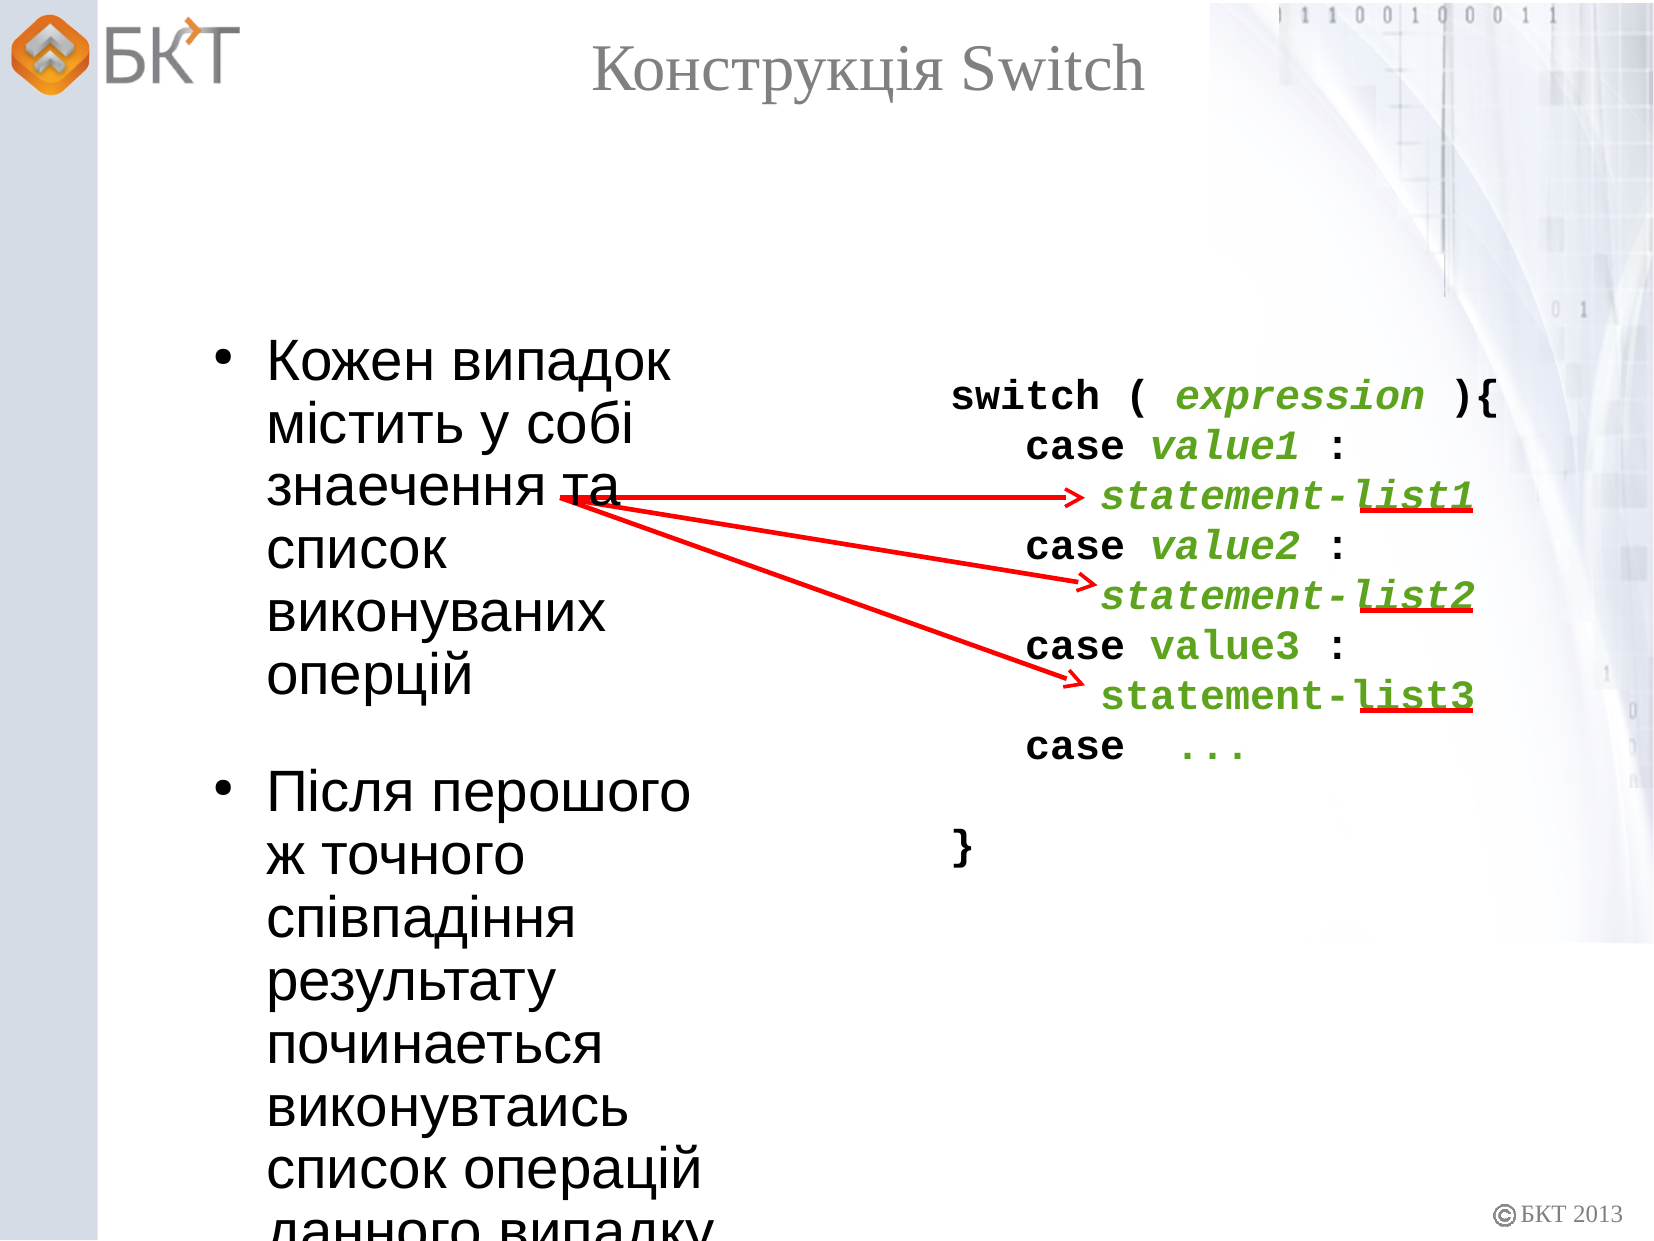

Конструкція Switch
# Кожен випадок містить у собі знаечення та список виконуваних оперцій
Після перошого ж точного співпадіння результату починаеться виконувтаись список операцій данного випадку
switch ( expression ){
 case value1 :
 statement-list1
 case value2 :
 statement-list2
 case value3 :
 statement-list3
 case ...
}
БКТ 2013